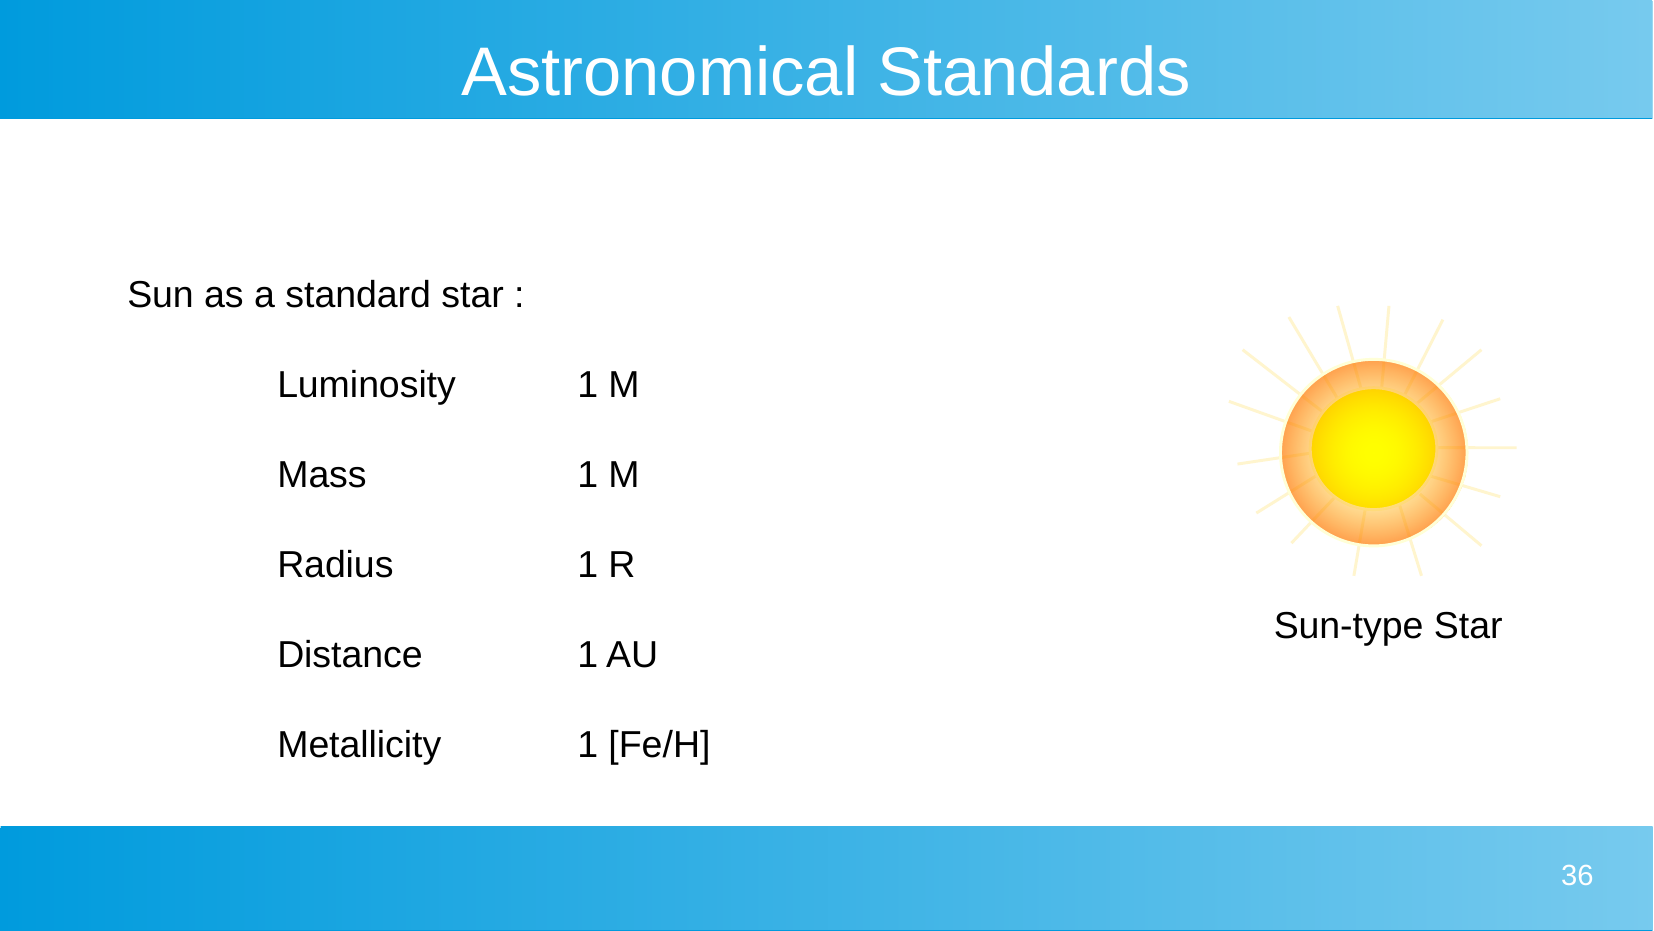

# Astronomical Standards
Sun as a standard star :
	Luminosity 	1 M
	Mass 		1 M
	Radius		1 R
	Distance 	1 AU
	Metallicity 	1 [Fe/H]
Sun-type Star
36